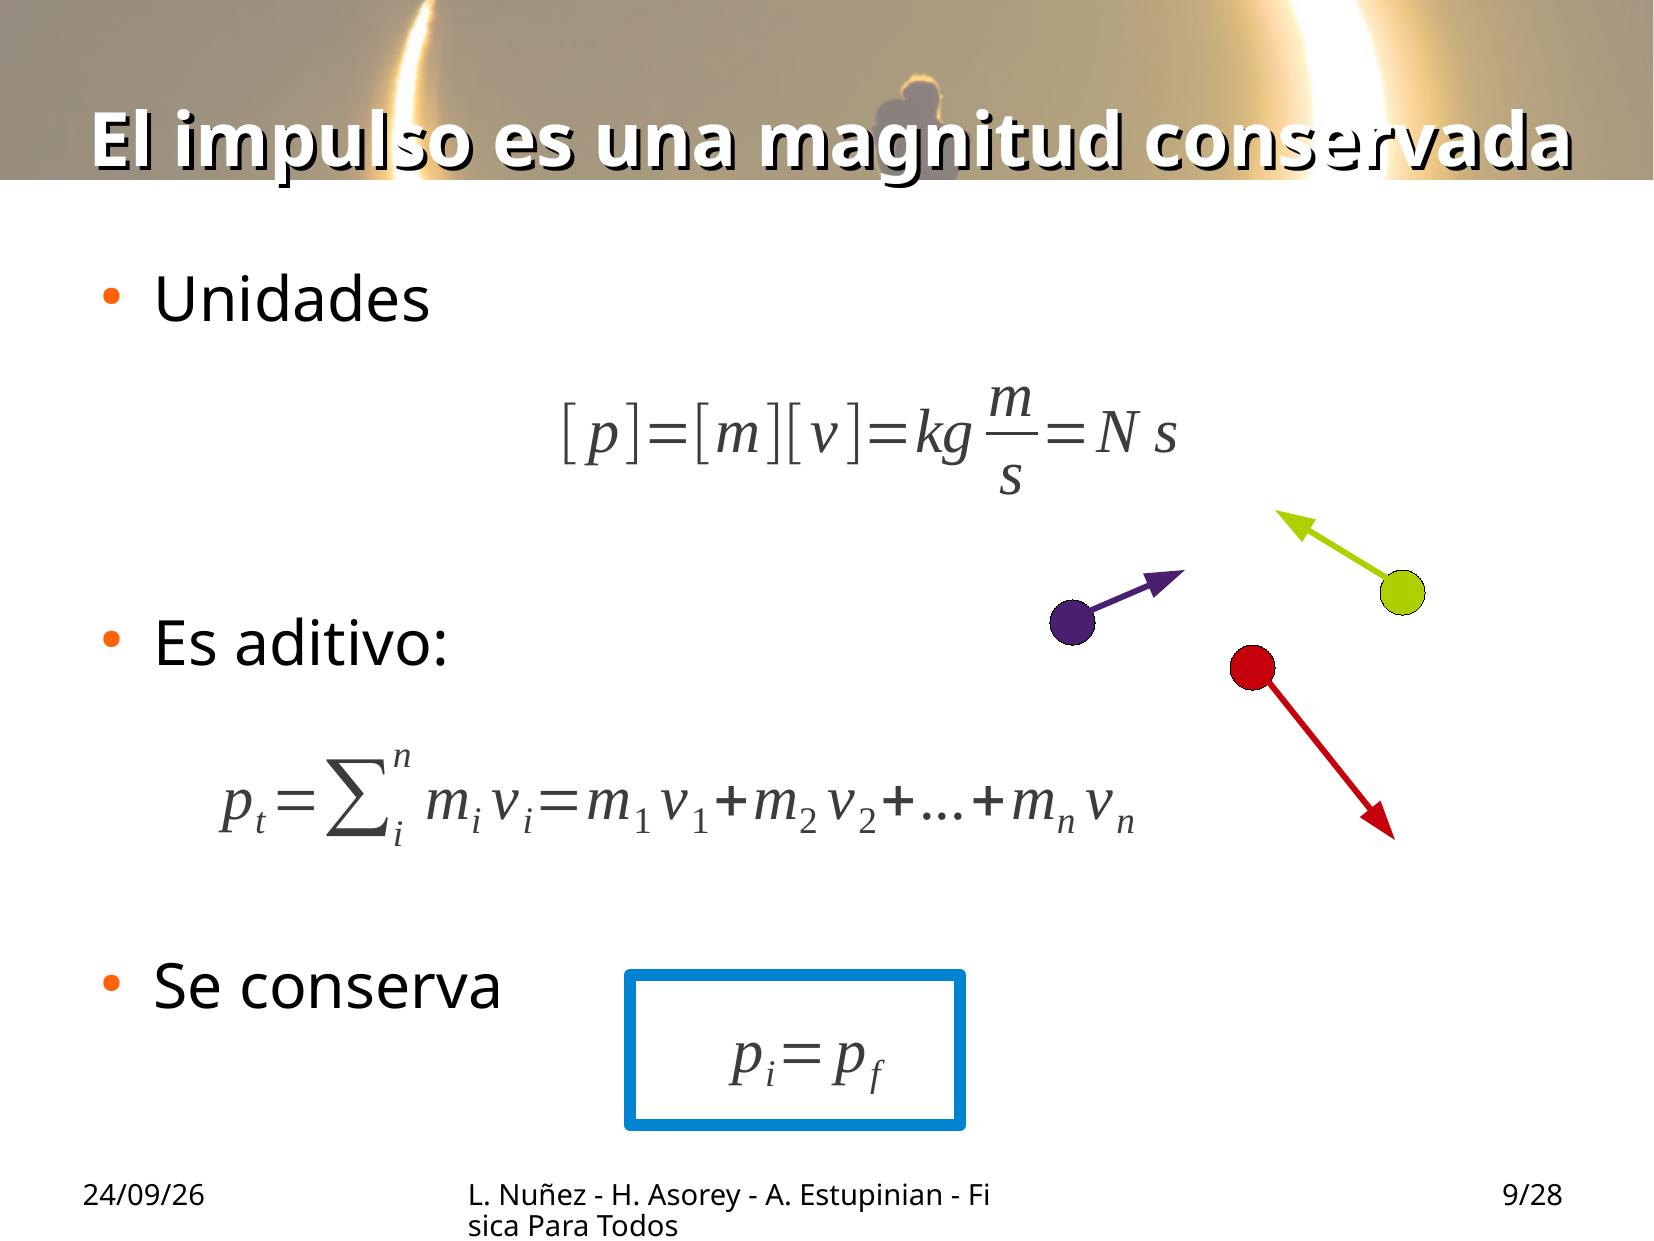

# El impulso es una magnitud conservada
Unidades
Es aditivo:
Se conserva
L. Nuñez - H. Asorey - A. Estupinian - Fisica Para Todos
9